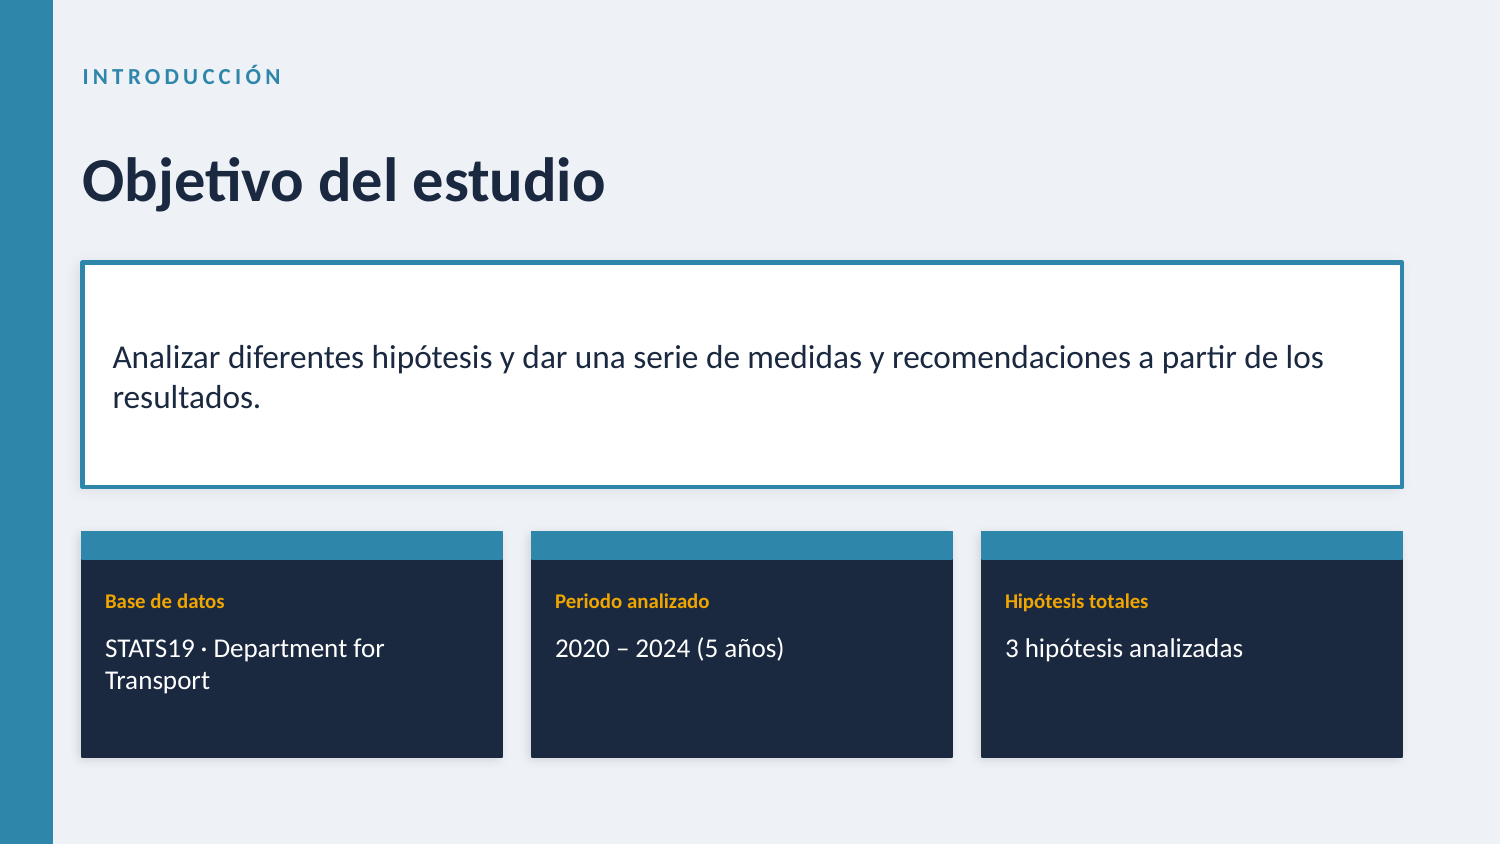

INTRODUCCIÓN
Objetivo del estudio
Analizar diferentes hipótesis y dar una serie de medidas y recomendaciones a partir de los resultados.
Base de datos
Periodo analizado
Hipótesis totales
STATS19 · Department for Transport
2020 – 2024 (5 años)
3 hipótesis analizadas